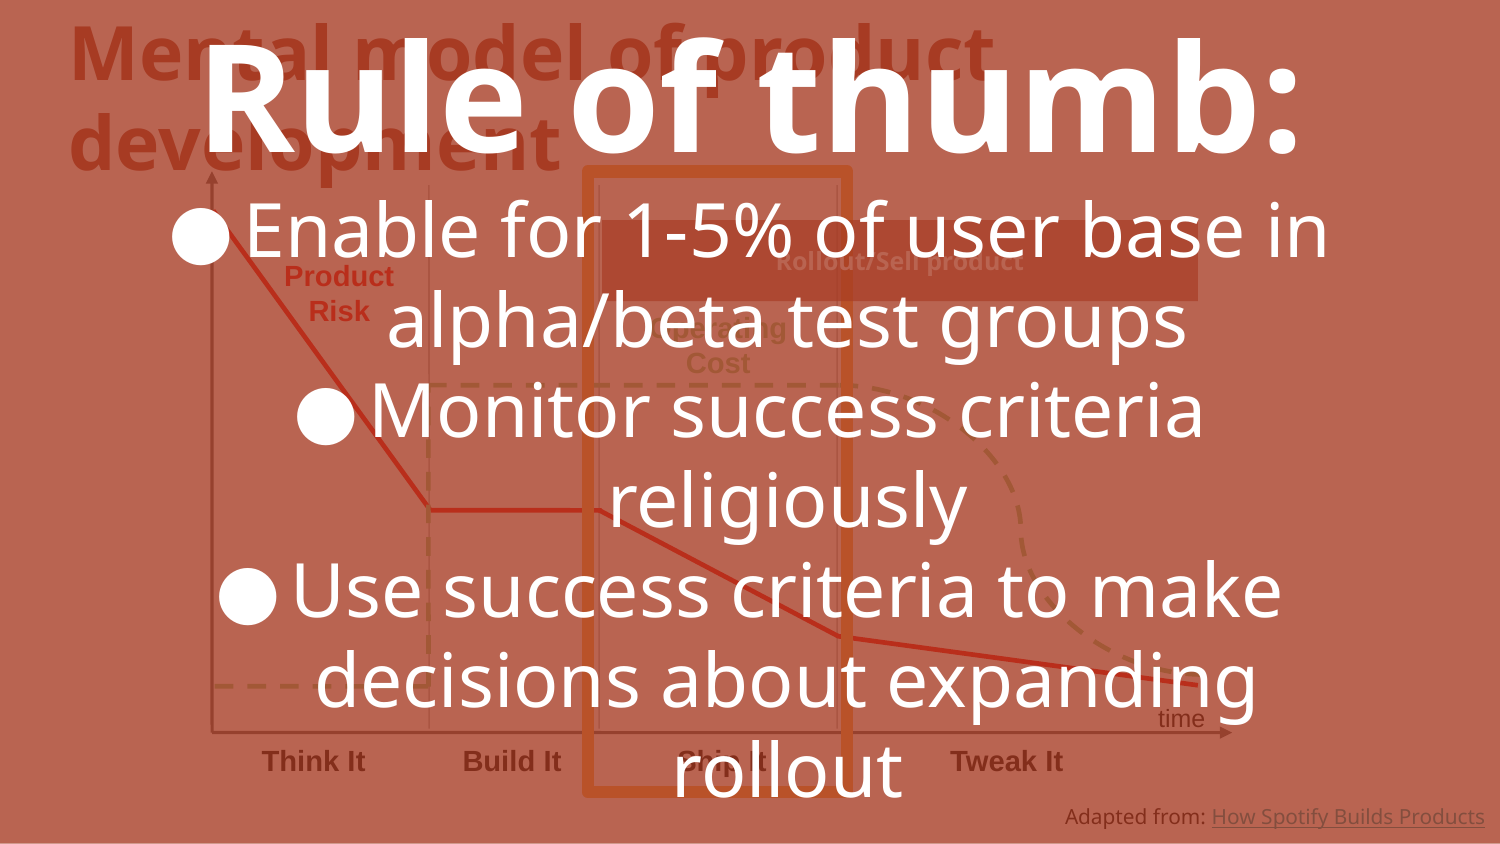

Mental model of product development
Rule of thumb:
Enable for 1-5% of user base in alpha/beta test groups
Monitor success criteria religiously
Use success criteria to make decisions about expanding rollout
Product
Risk
Operating Cost
time
Think It
Build It
Ship It
Tweak It
Rollout/Sell product
Adapted from: How Spotify Builds Products